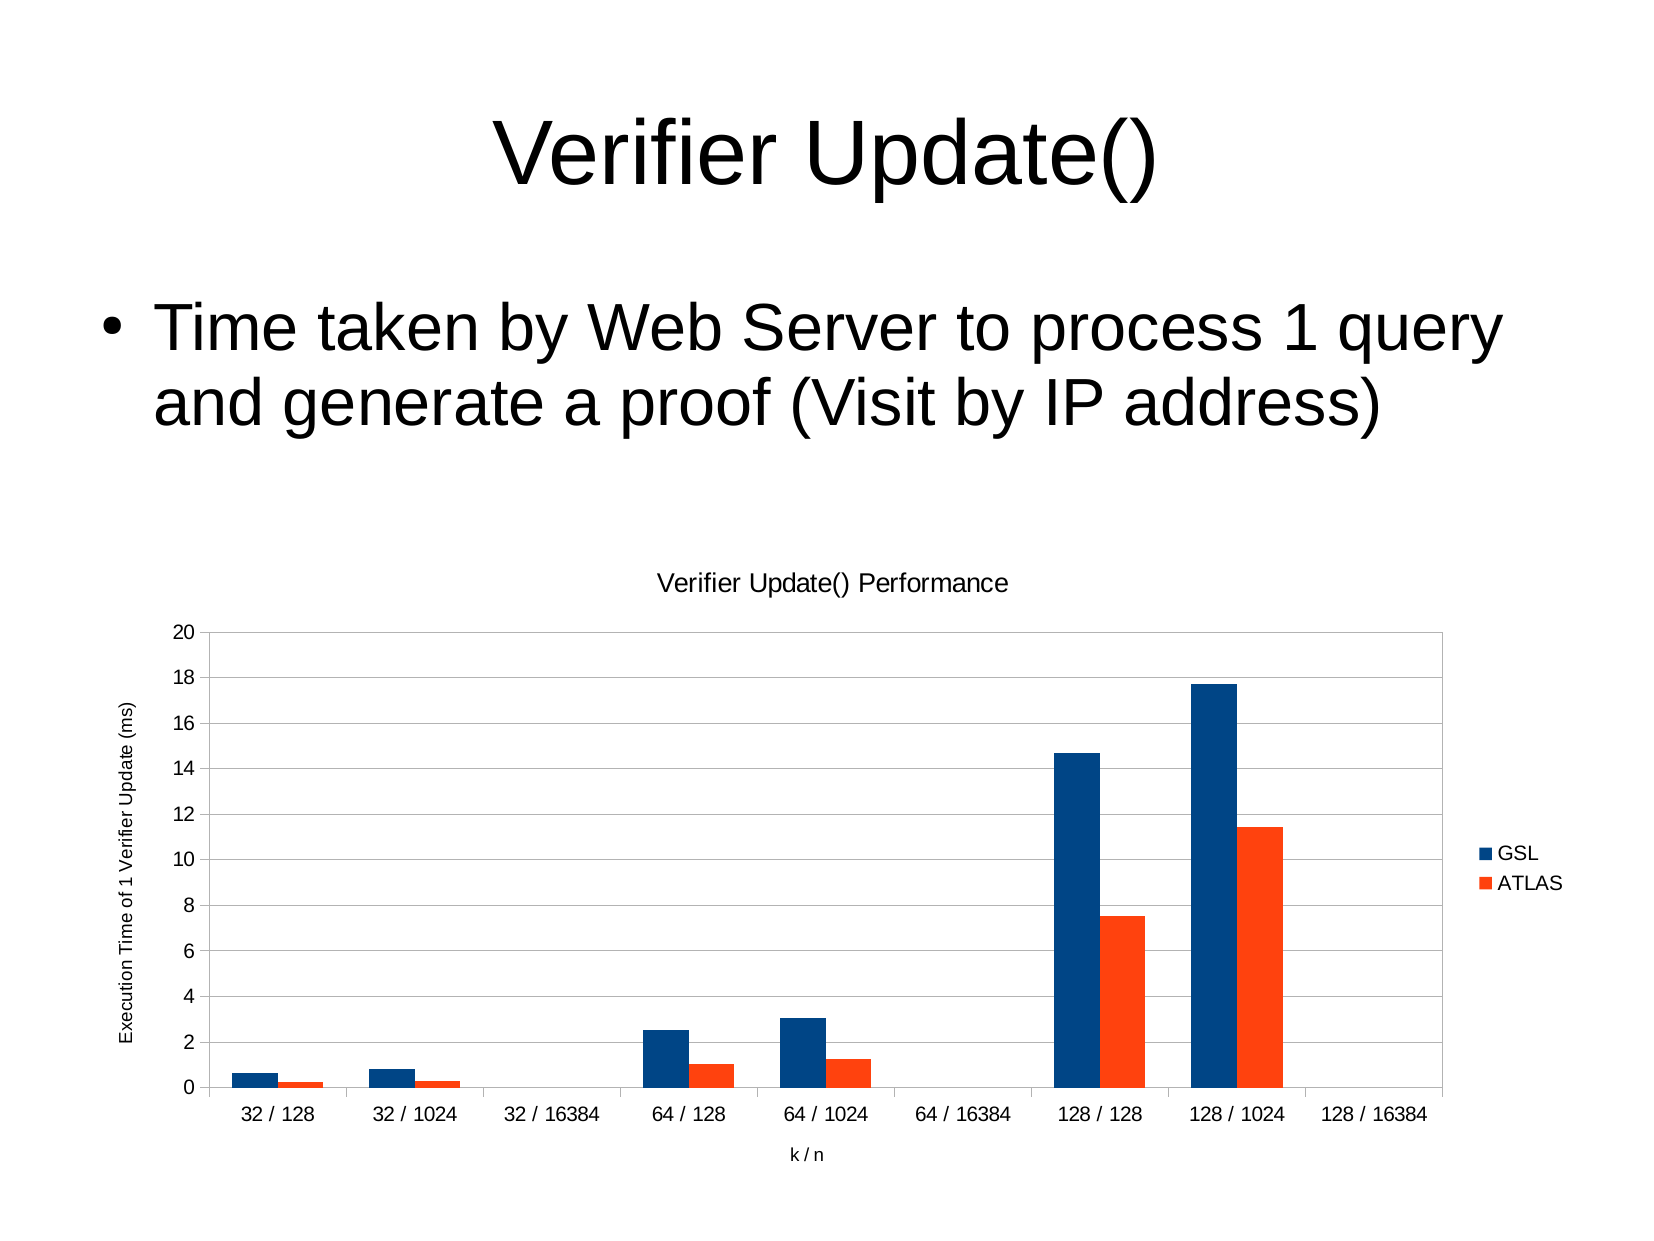

# Verifier Update()
Time taken by Web Server to process 1 query and generate a proof (Visit by IP address)
### Chart: Verifier Update() Performance
| Category | GSL | ATLAS |
|---|---|---|
| 32 / 128 | 0.64 | 0.26 |
| 32 / 1024 | 0.81 | 0.31 |
| 32 / 16384 | None | None |
| 64 / 128 | 2.55 | 1.02 |
| 64 / 1024 | 3.04 | 1.25 |
| 64 / 16384 | None | None |
| 128 / 128 | 14.69 | 7.54 |
| 128 / 1024 | 17.71 | 11.44 |
| 128 / 16384 | None | None |